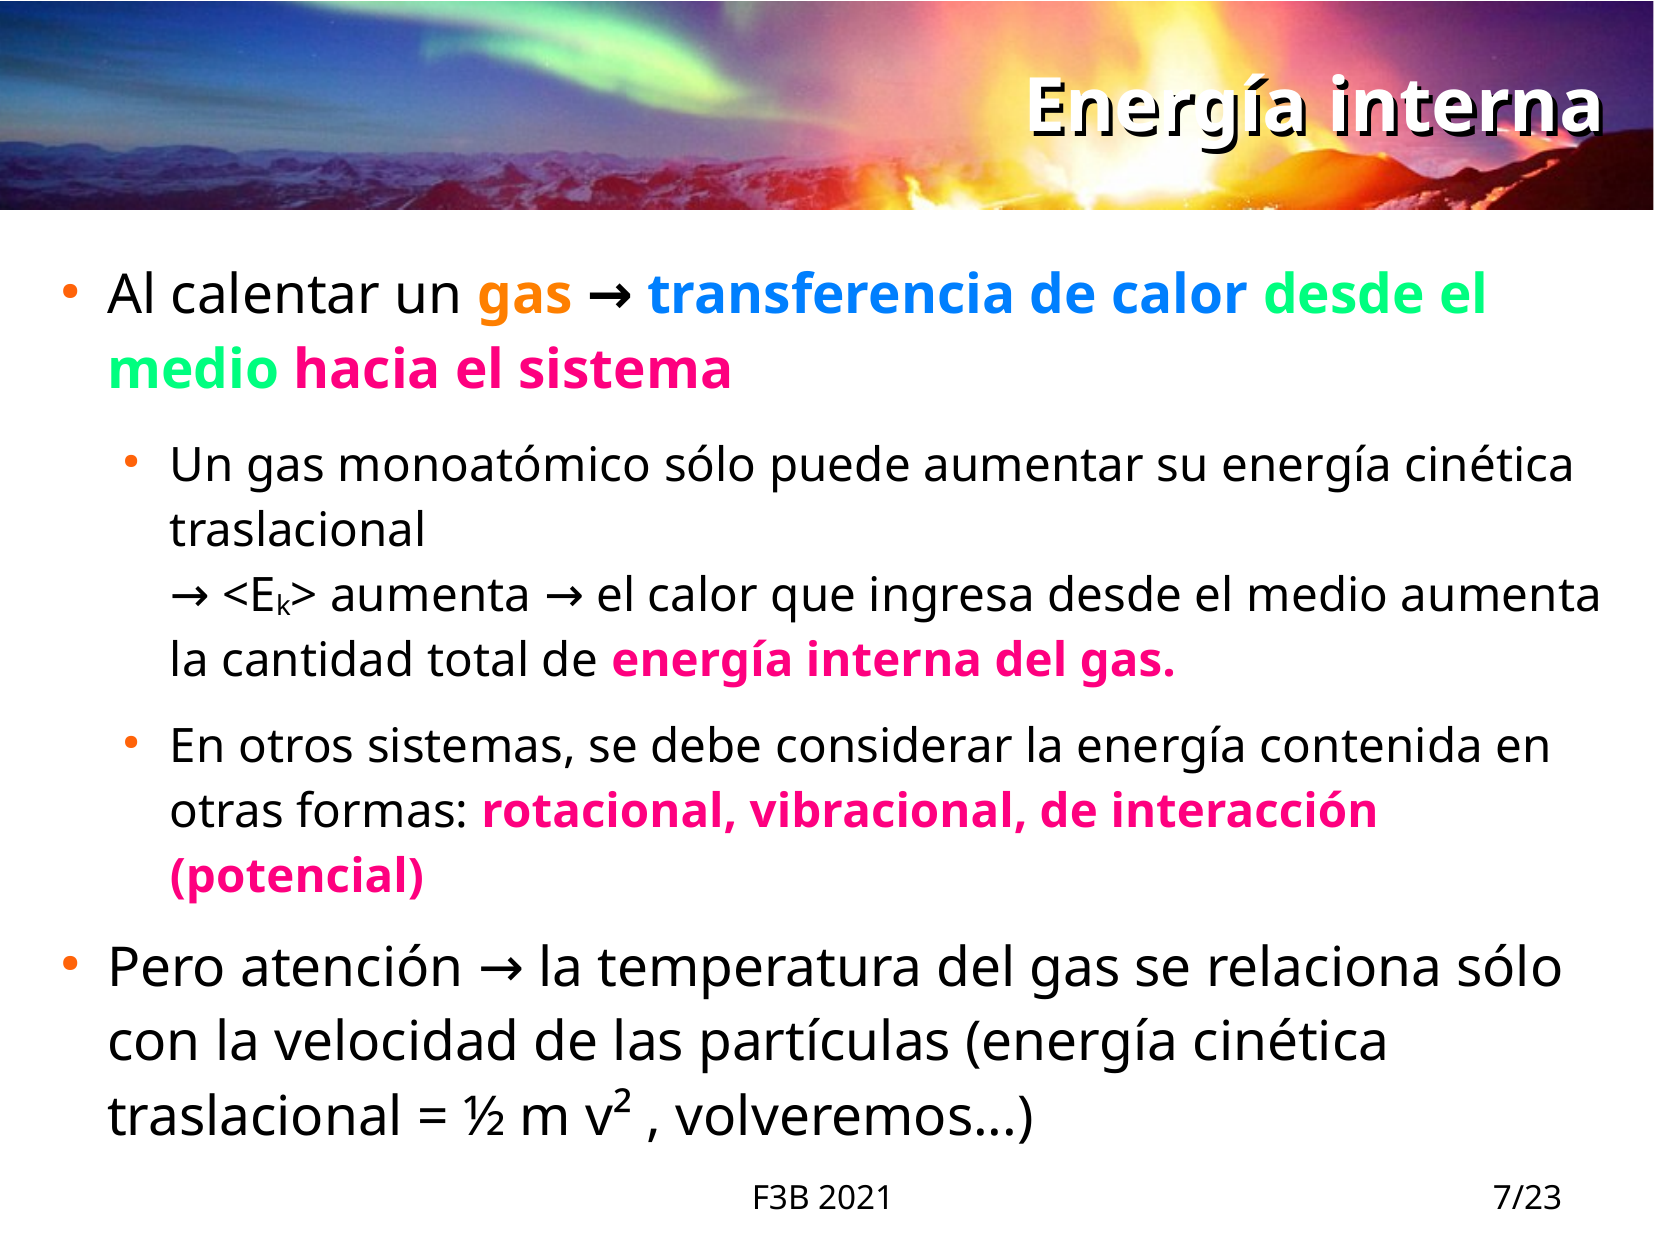

# Energía interna
Al calentar un gas → transferencia de calor desde el medio hacia el sistema
Un gas monoatómico sólo puede aumentar su energía cinética traslacional
→ <Ek> aumenta → el calor que ingresa desde el medio aumenta la cantidad total de energía interna del gas.
En otros sistemas, se debe considerar la energía contenida en otras formas: rotacional, vibracional, de interacción (potencial)
Pero atención → la temperatura del gas se relaciona sólo con la velocidad de las partículas (energía cinética traslacional = ½ m v² , volveremos...)
F3B 2021
7